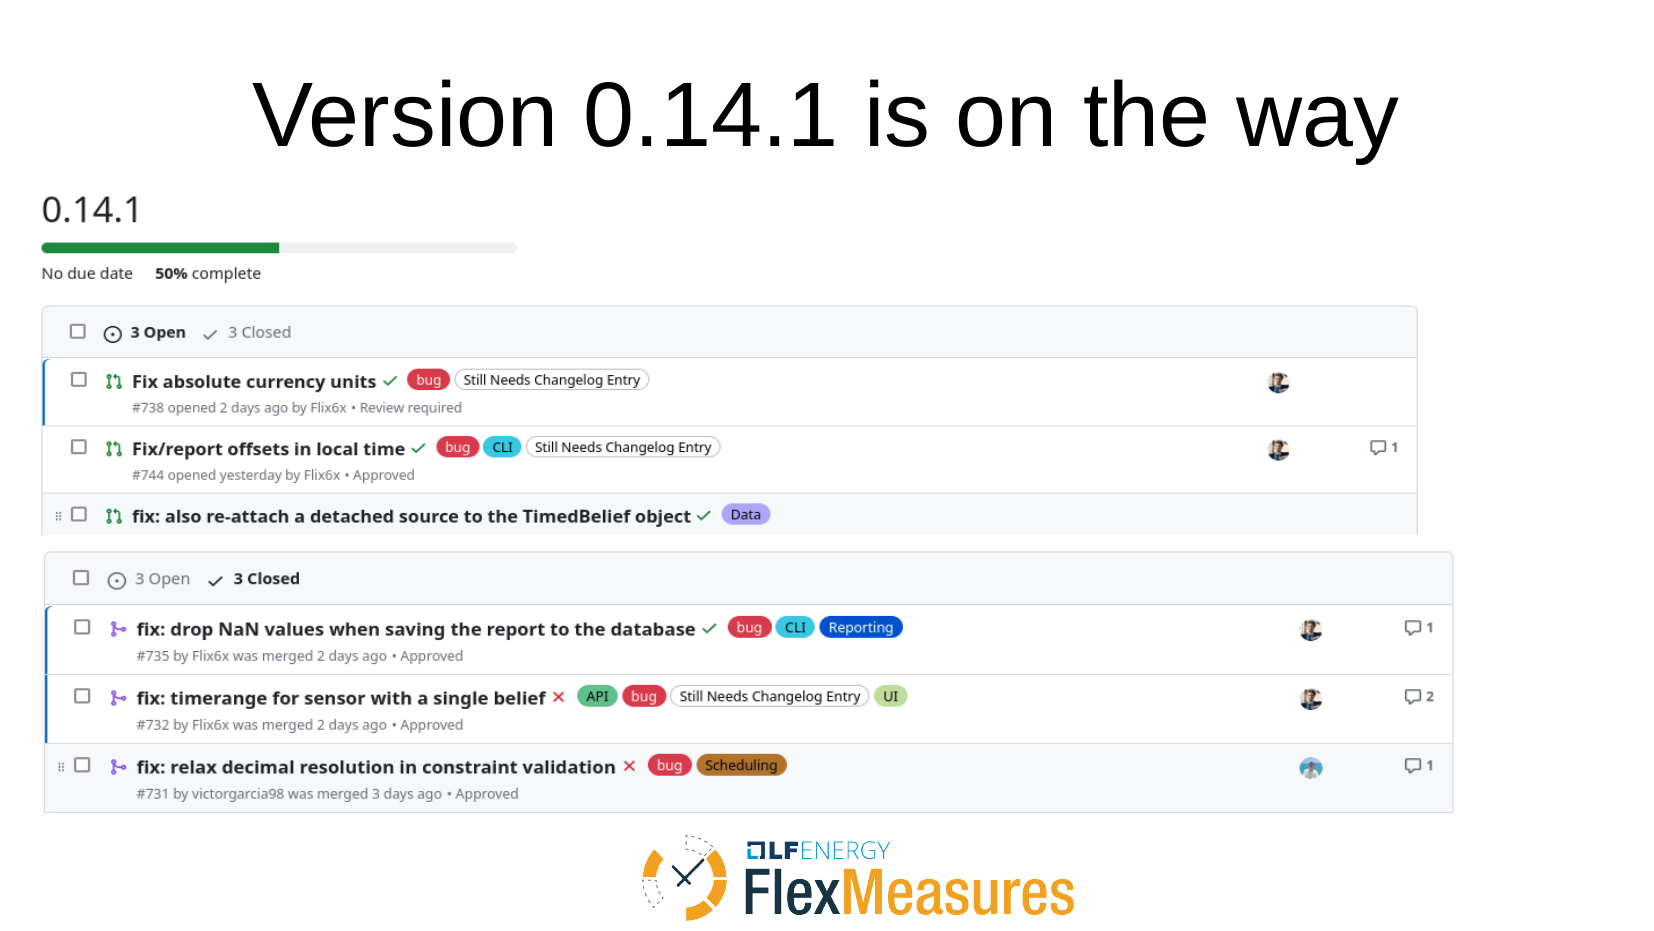

# Version 0.14.1 is on the way